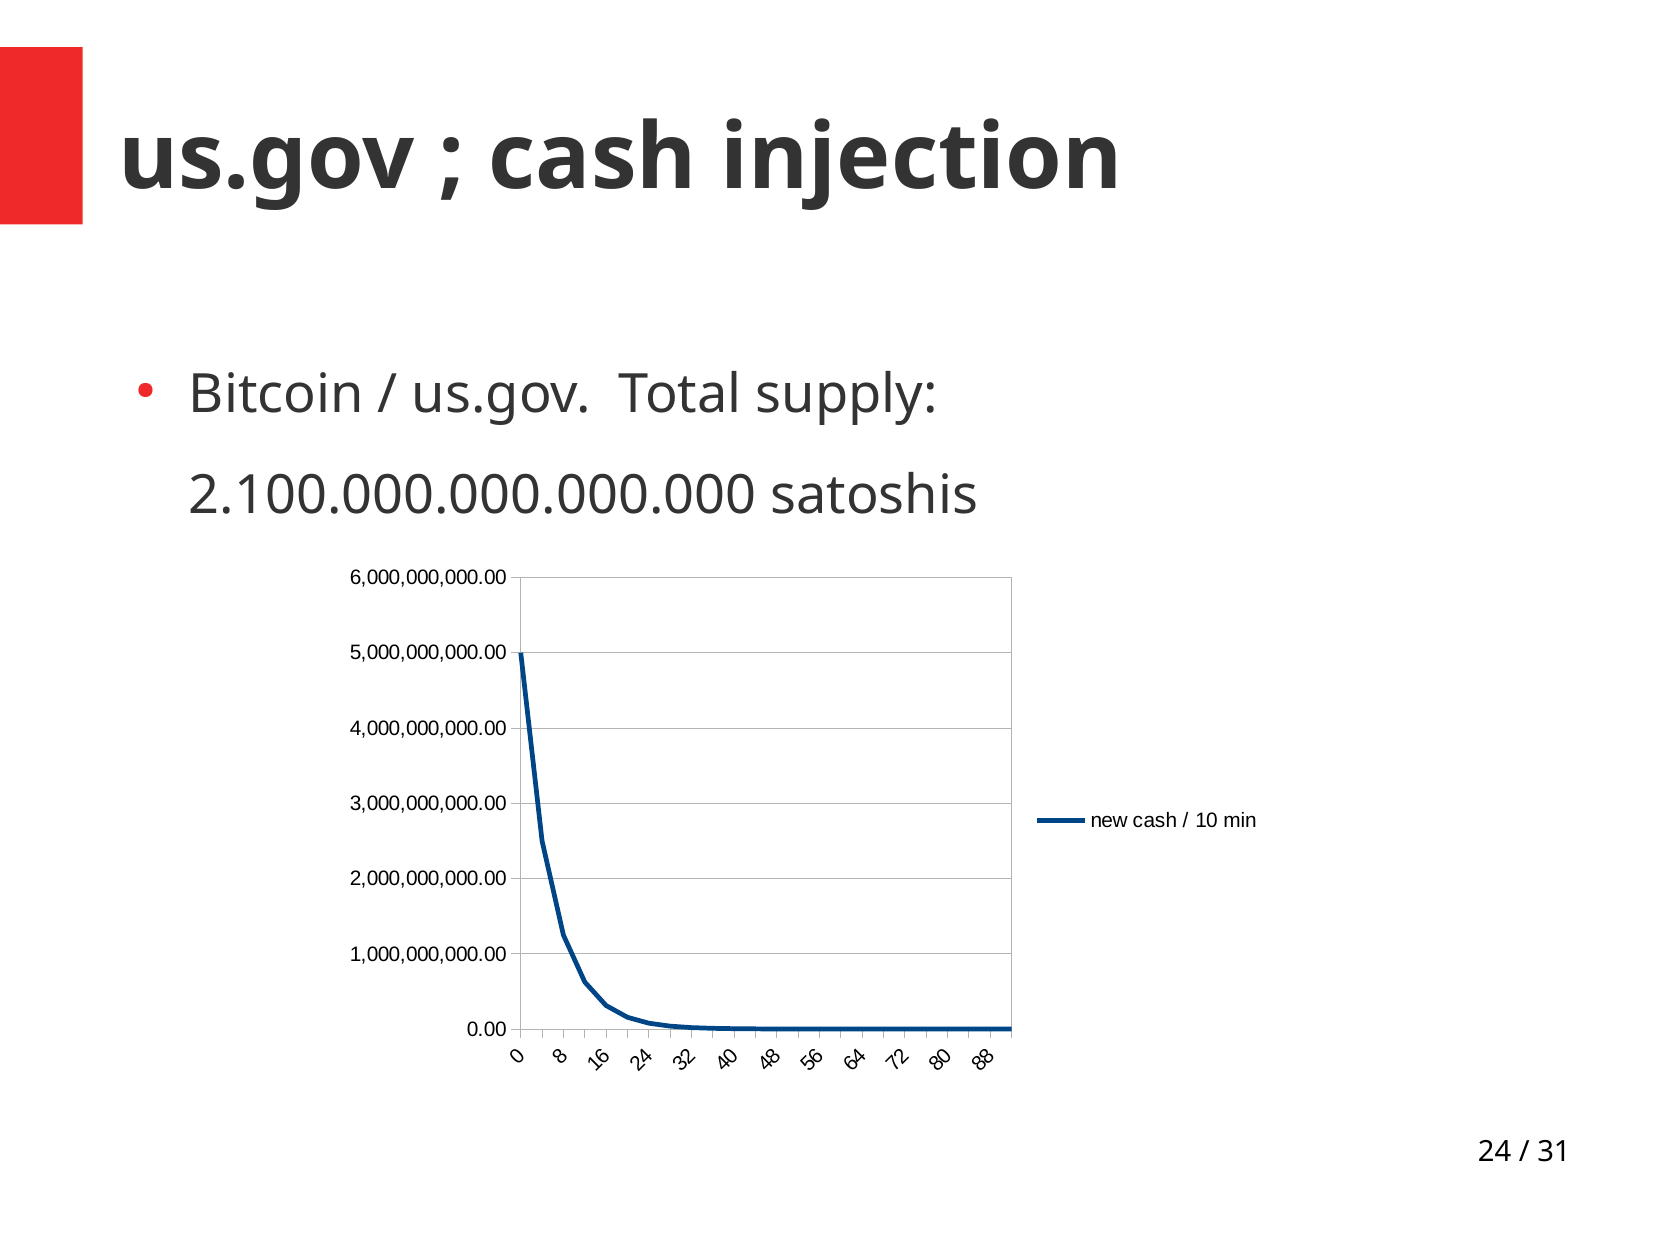

# us.gov ; cash injection
Bitcoin / us.gov. Total supply:
2.100.000.000.000.000 satoshis
### Chart
| Category | new cash / 10 min |
|---|---|
| 0 | 5000000000.0 |
| 4 | 2500000000.0 |
| 8 | 1250000000.0 |
| 12 | 625000000.0 |
| 16 | 312500000.0 |
| 20 | 156250000.0 |
| 24 | 78125000.0 |
| 28 | 39062500.0 |
| 32 | 19531250.0 |
| 36 | 9765625.0 |
| 40 | 4882812.5 |
| 44 | 2441406.25 |
| 48 | 1220703.125 |
| 52 | 610351.5625 |
| 56 | 305175.78125 |
| 60 | 152587.890625 |
| 64 | 76293.9453125 |
| 68 | 38146.97265625 |
| 72 | 19073.486328125 |
| 76 | 9536.7431640625 |
| 80 | 4768.37158203125 |
| 84 | 2384.18579101562 |
| 88 | 1192.09289550781 |
| 92 | 596.046447753906 |24